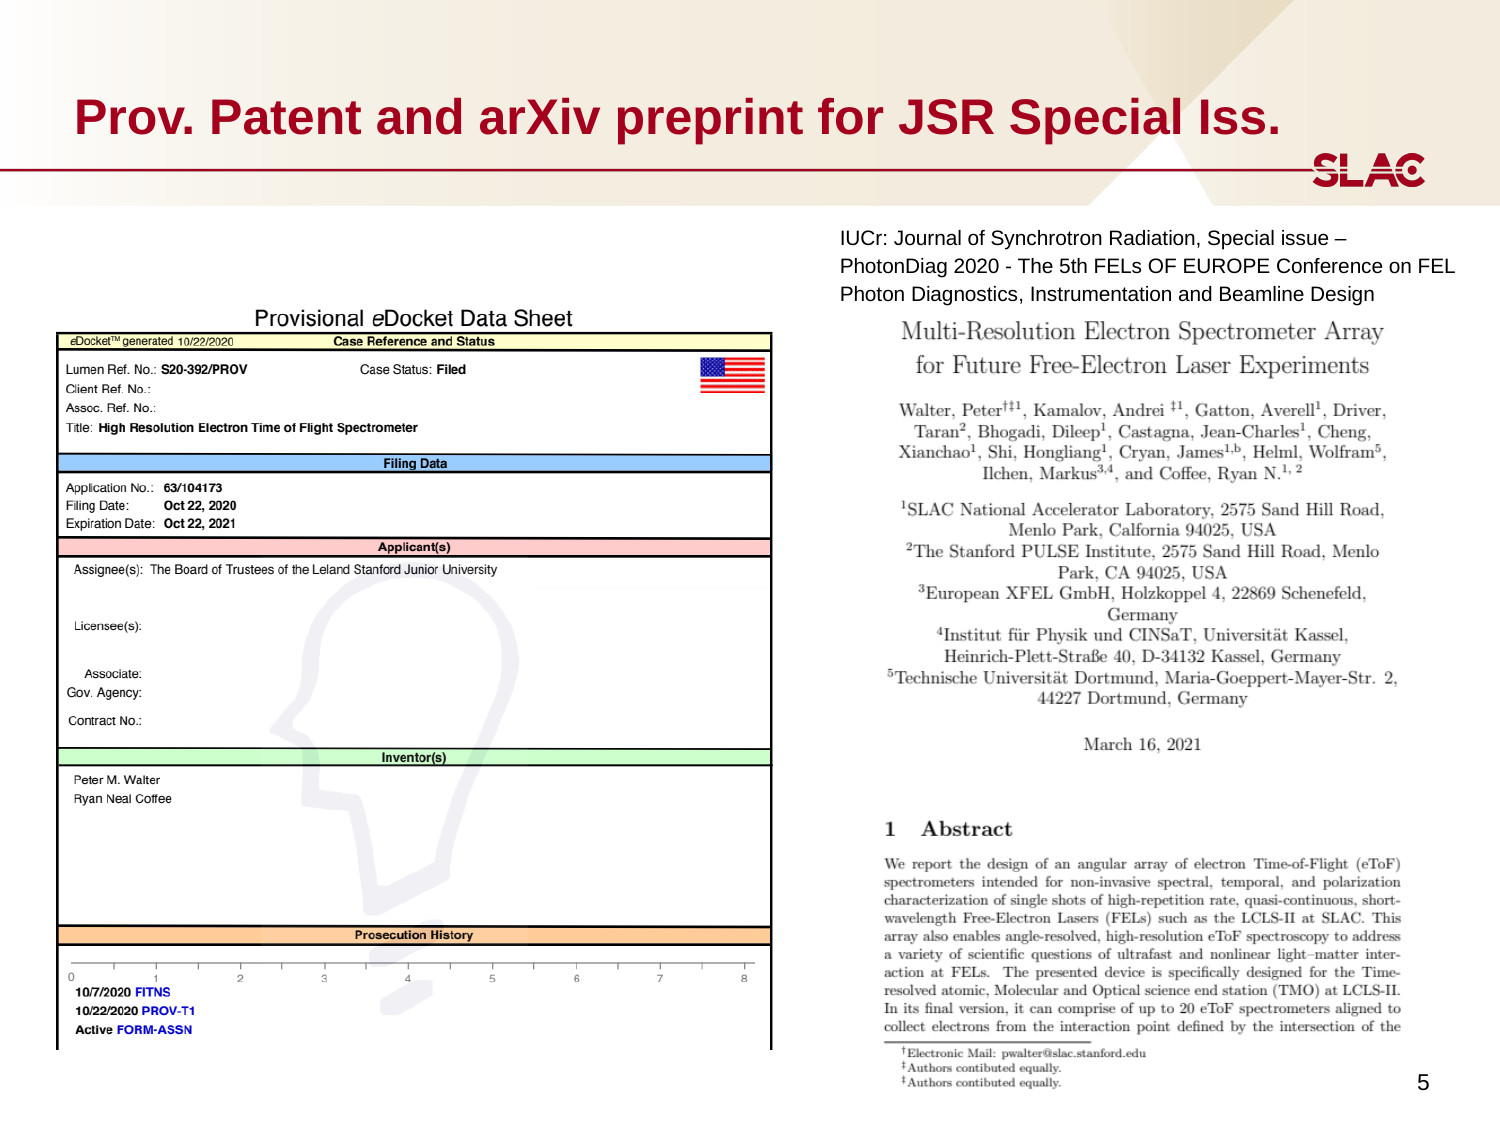

# Prov. Patent and arXiv preprint for JSR Special Iss.
IUCr: Journal of Synchrotron Radiation, Special issue – PhotonDiag 2020 - The 5th FELs OF EUROPE Conference on FEL Photon Diagnostics, Instrumentation and Beamline Design
Paper title page with arXiv details